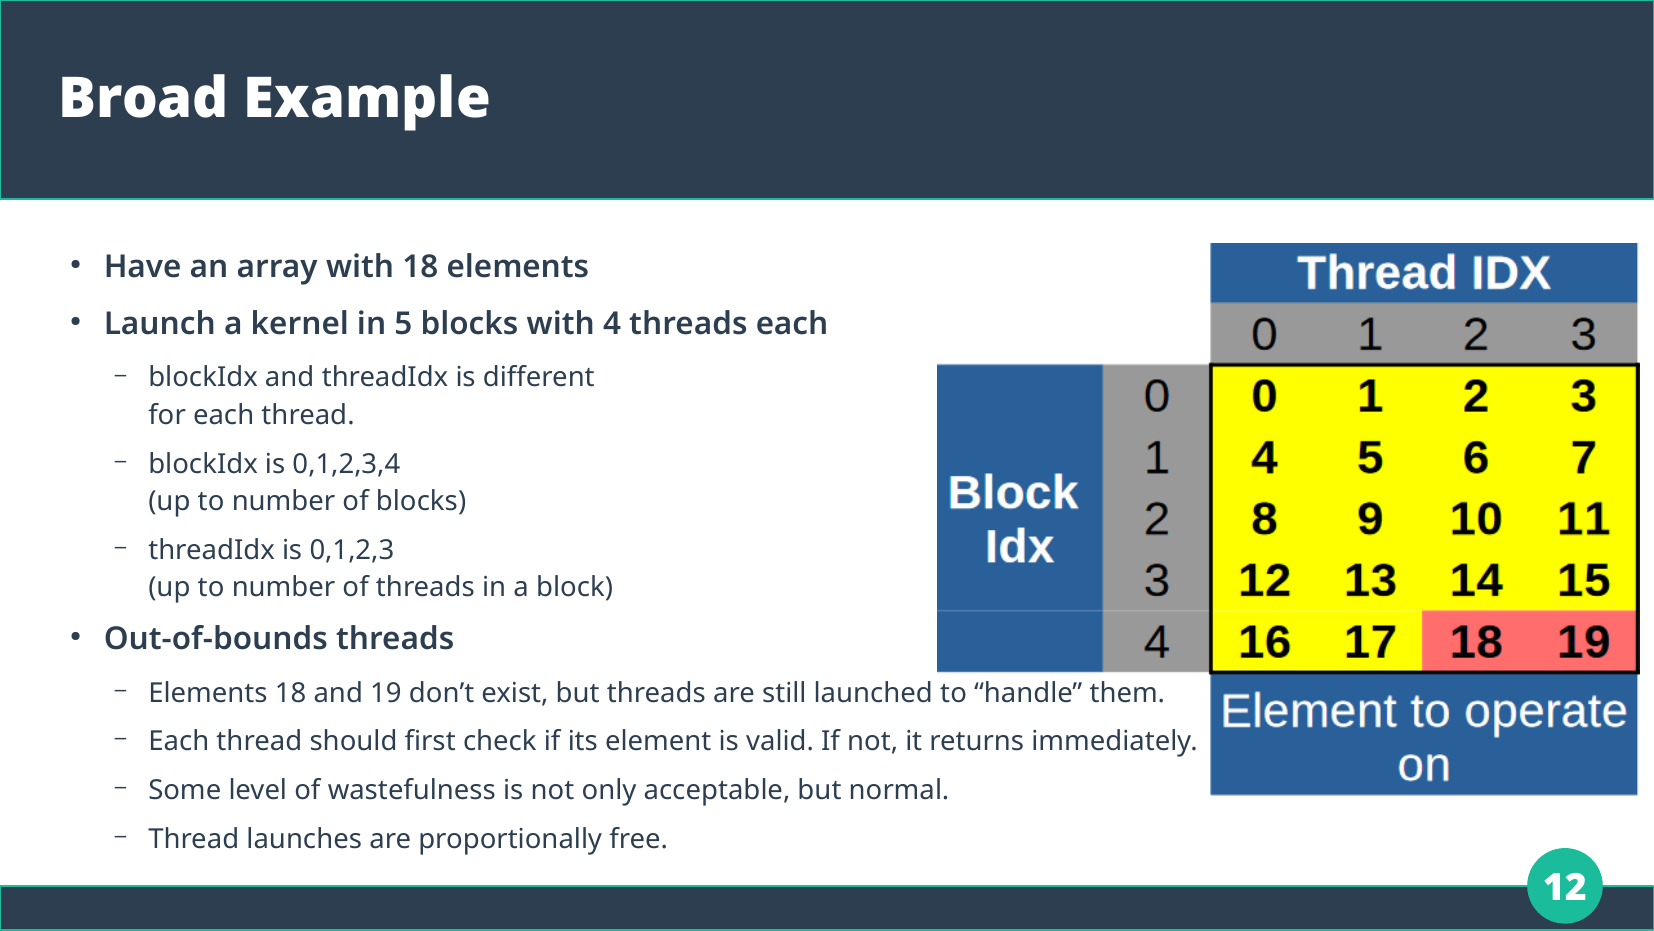

# Broad Example
Have an array with 18 elements
Launch a kernel in 5 blocks with 4 threads each
blockIdx and threadIdx is different
for each thread.
blockIdx is 0,1,2,3,4
(up to number of blocks)
threadIdx is 0,1,2,3
(up to number of threads in a block)
Out-of-bounds threads
Elements 18 and 19 don’t exist, but threads are still launched to “handle” them.
Each thread should first check if its element is valid. If not, it returns immediately.
Some level of wastefulness is not only acceptable, but normal.
Thread launches are proportionally free.
12